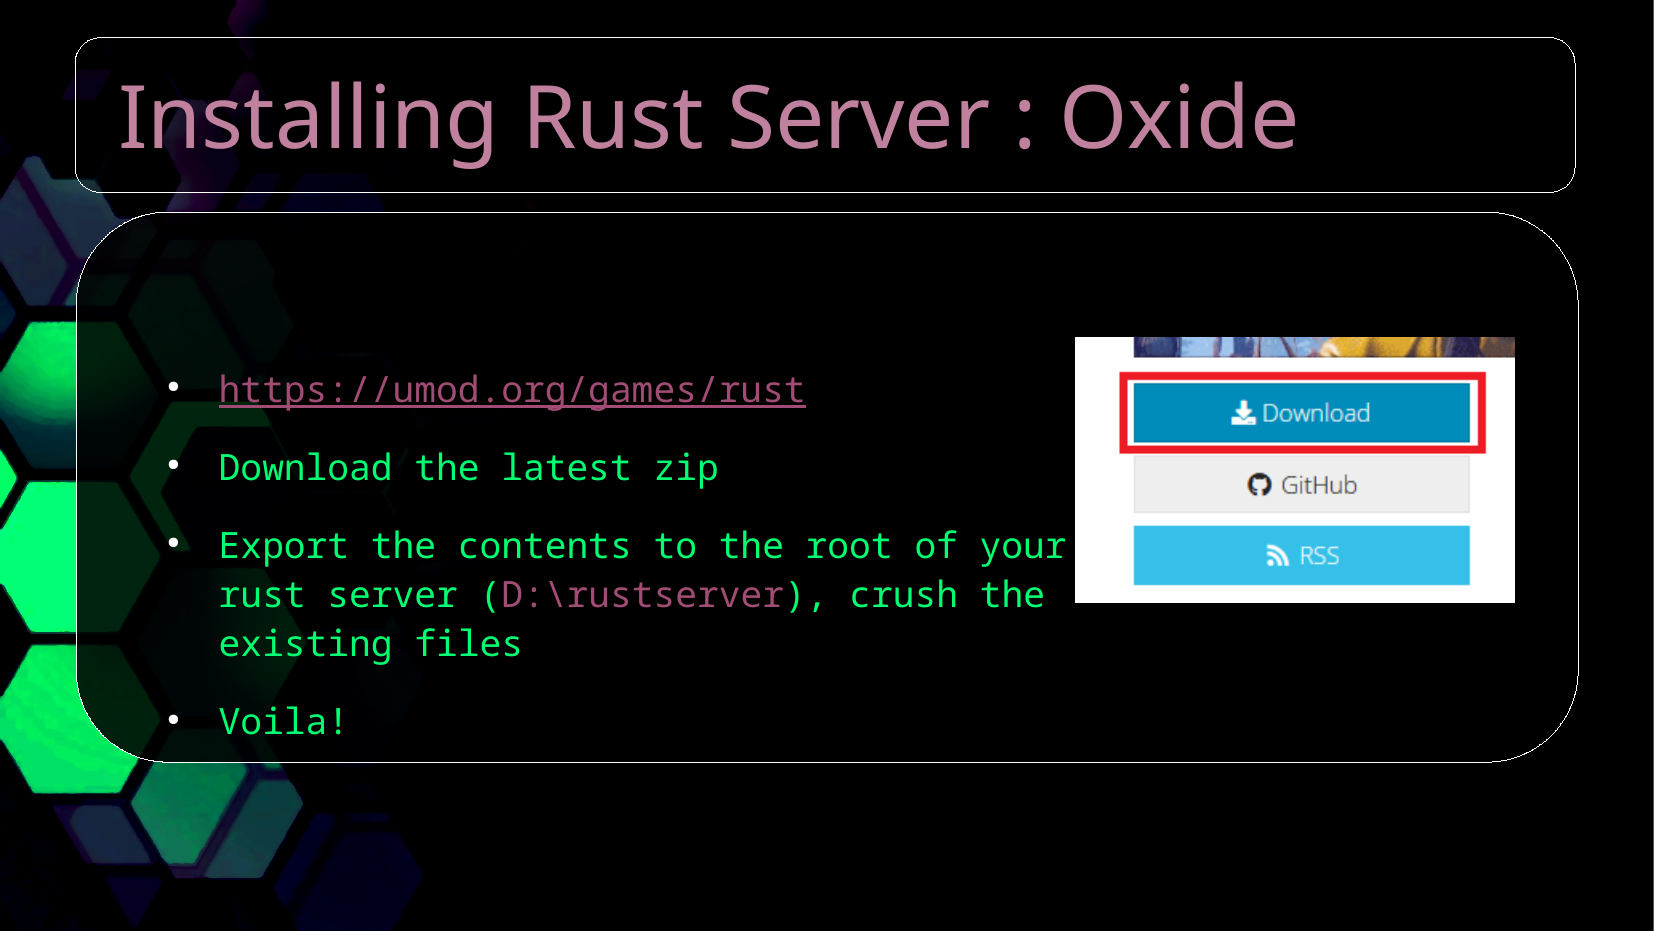

# Installing Rust Server : Oxide
https://umod.org/games/rust
Download the latest zip
Export the contents to the root of your
rust server (D:\rustserver), crush the
existing files
Voila!